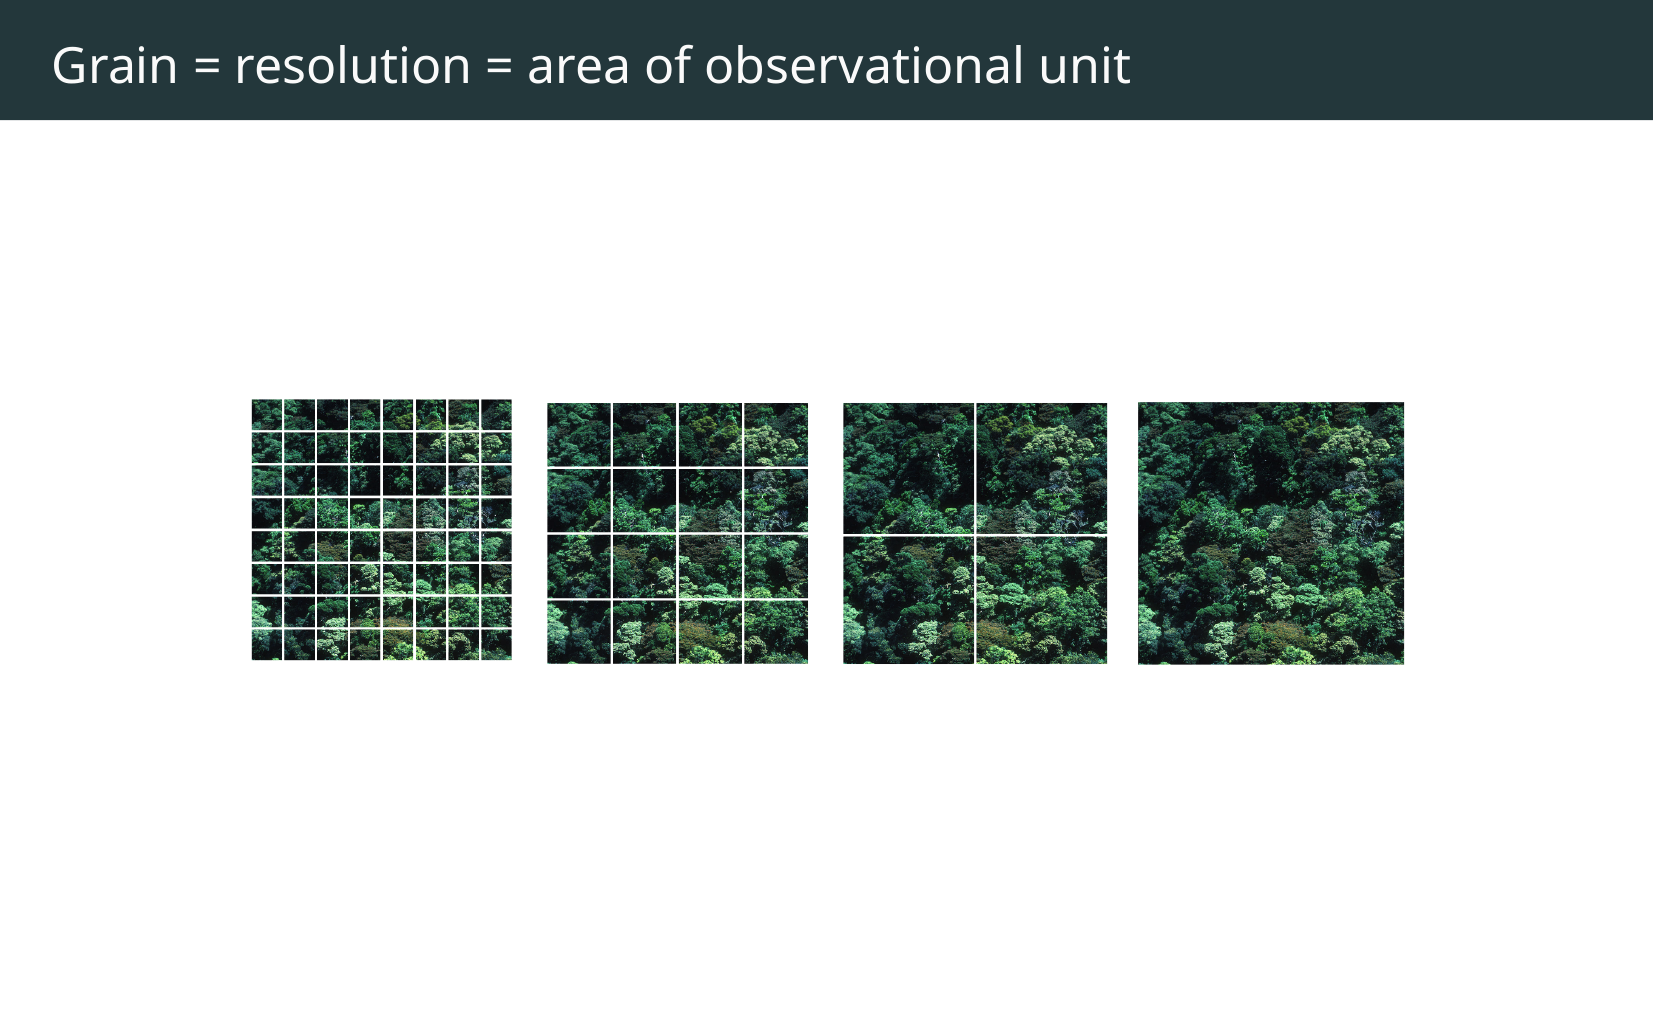

Grain = resolution = area of observational unit